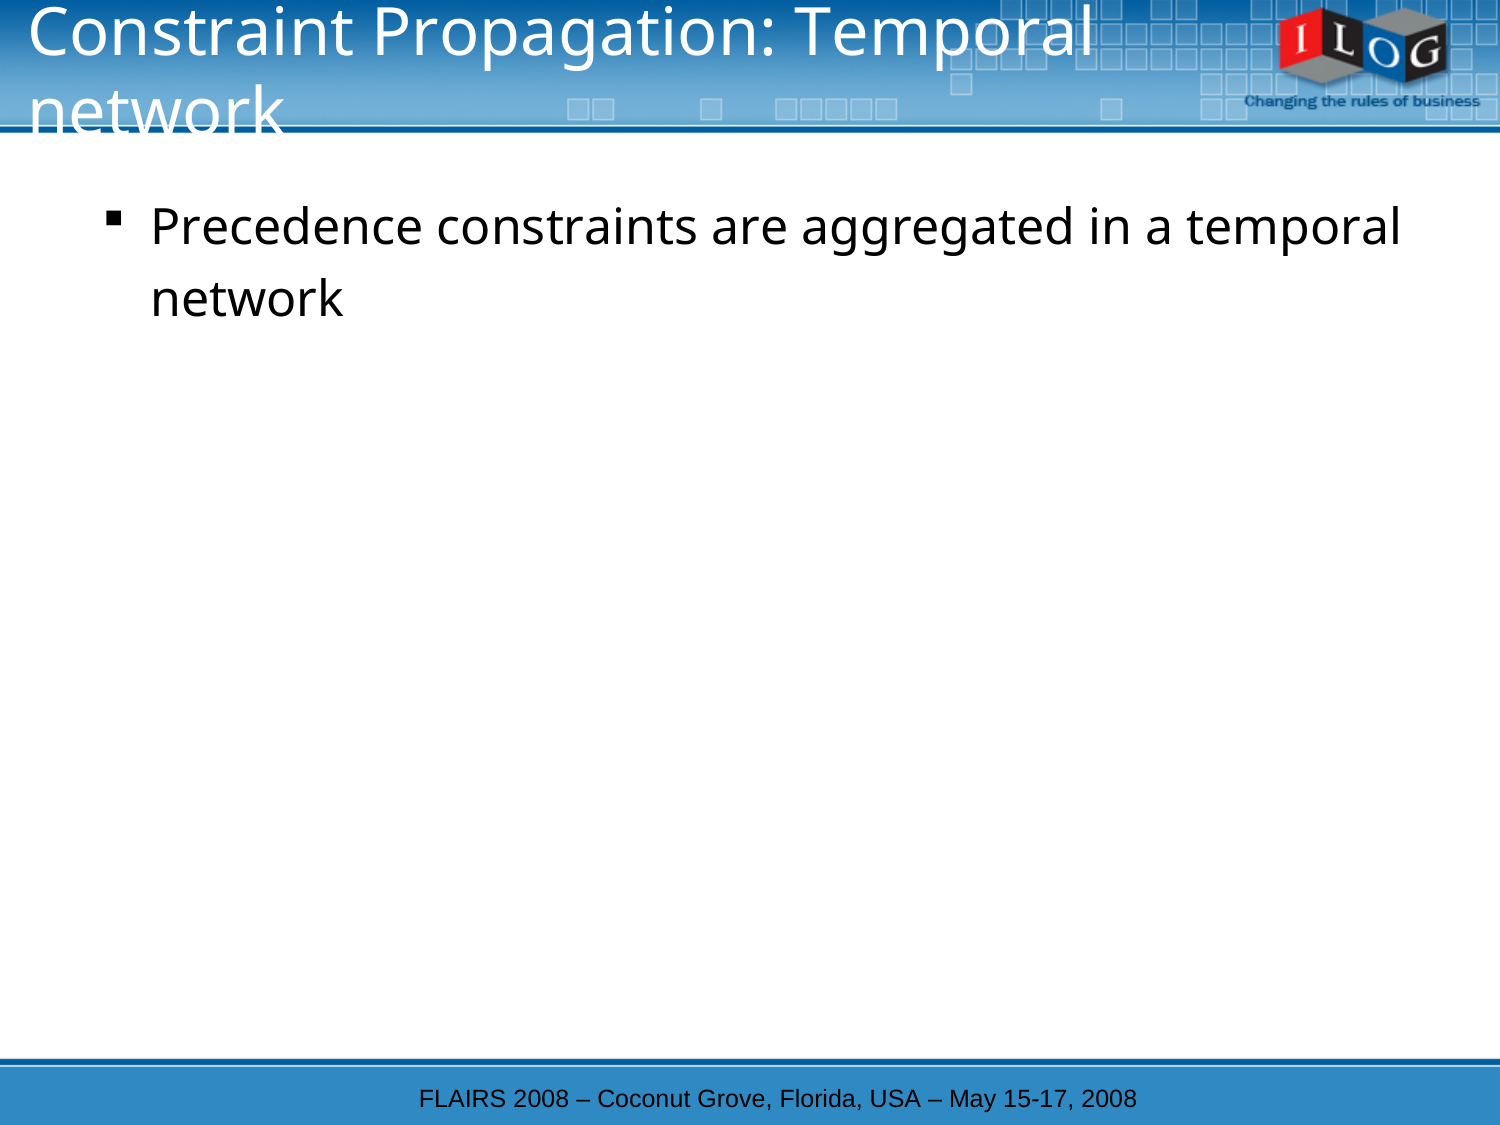

# Constraint Propagation: Temporal network
Precedence constraints are aggregated in a temporal network
30
© ILOG, All rights reserved